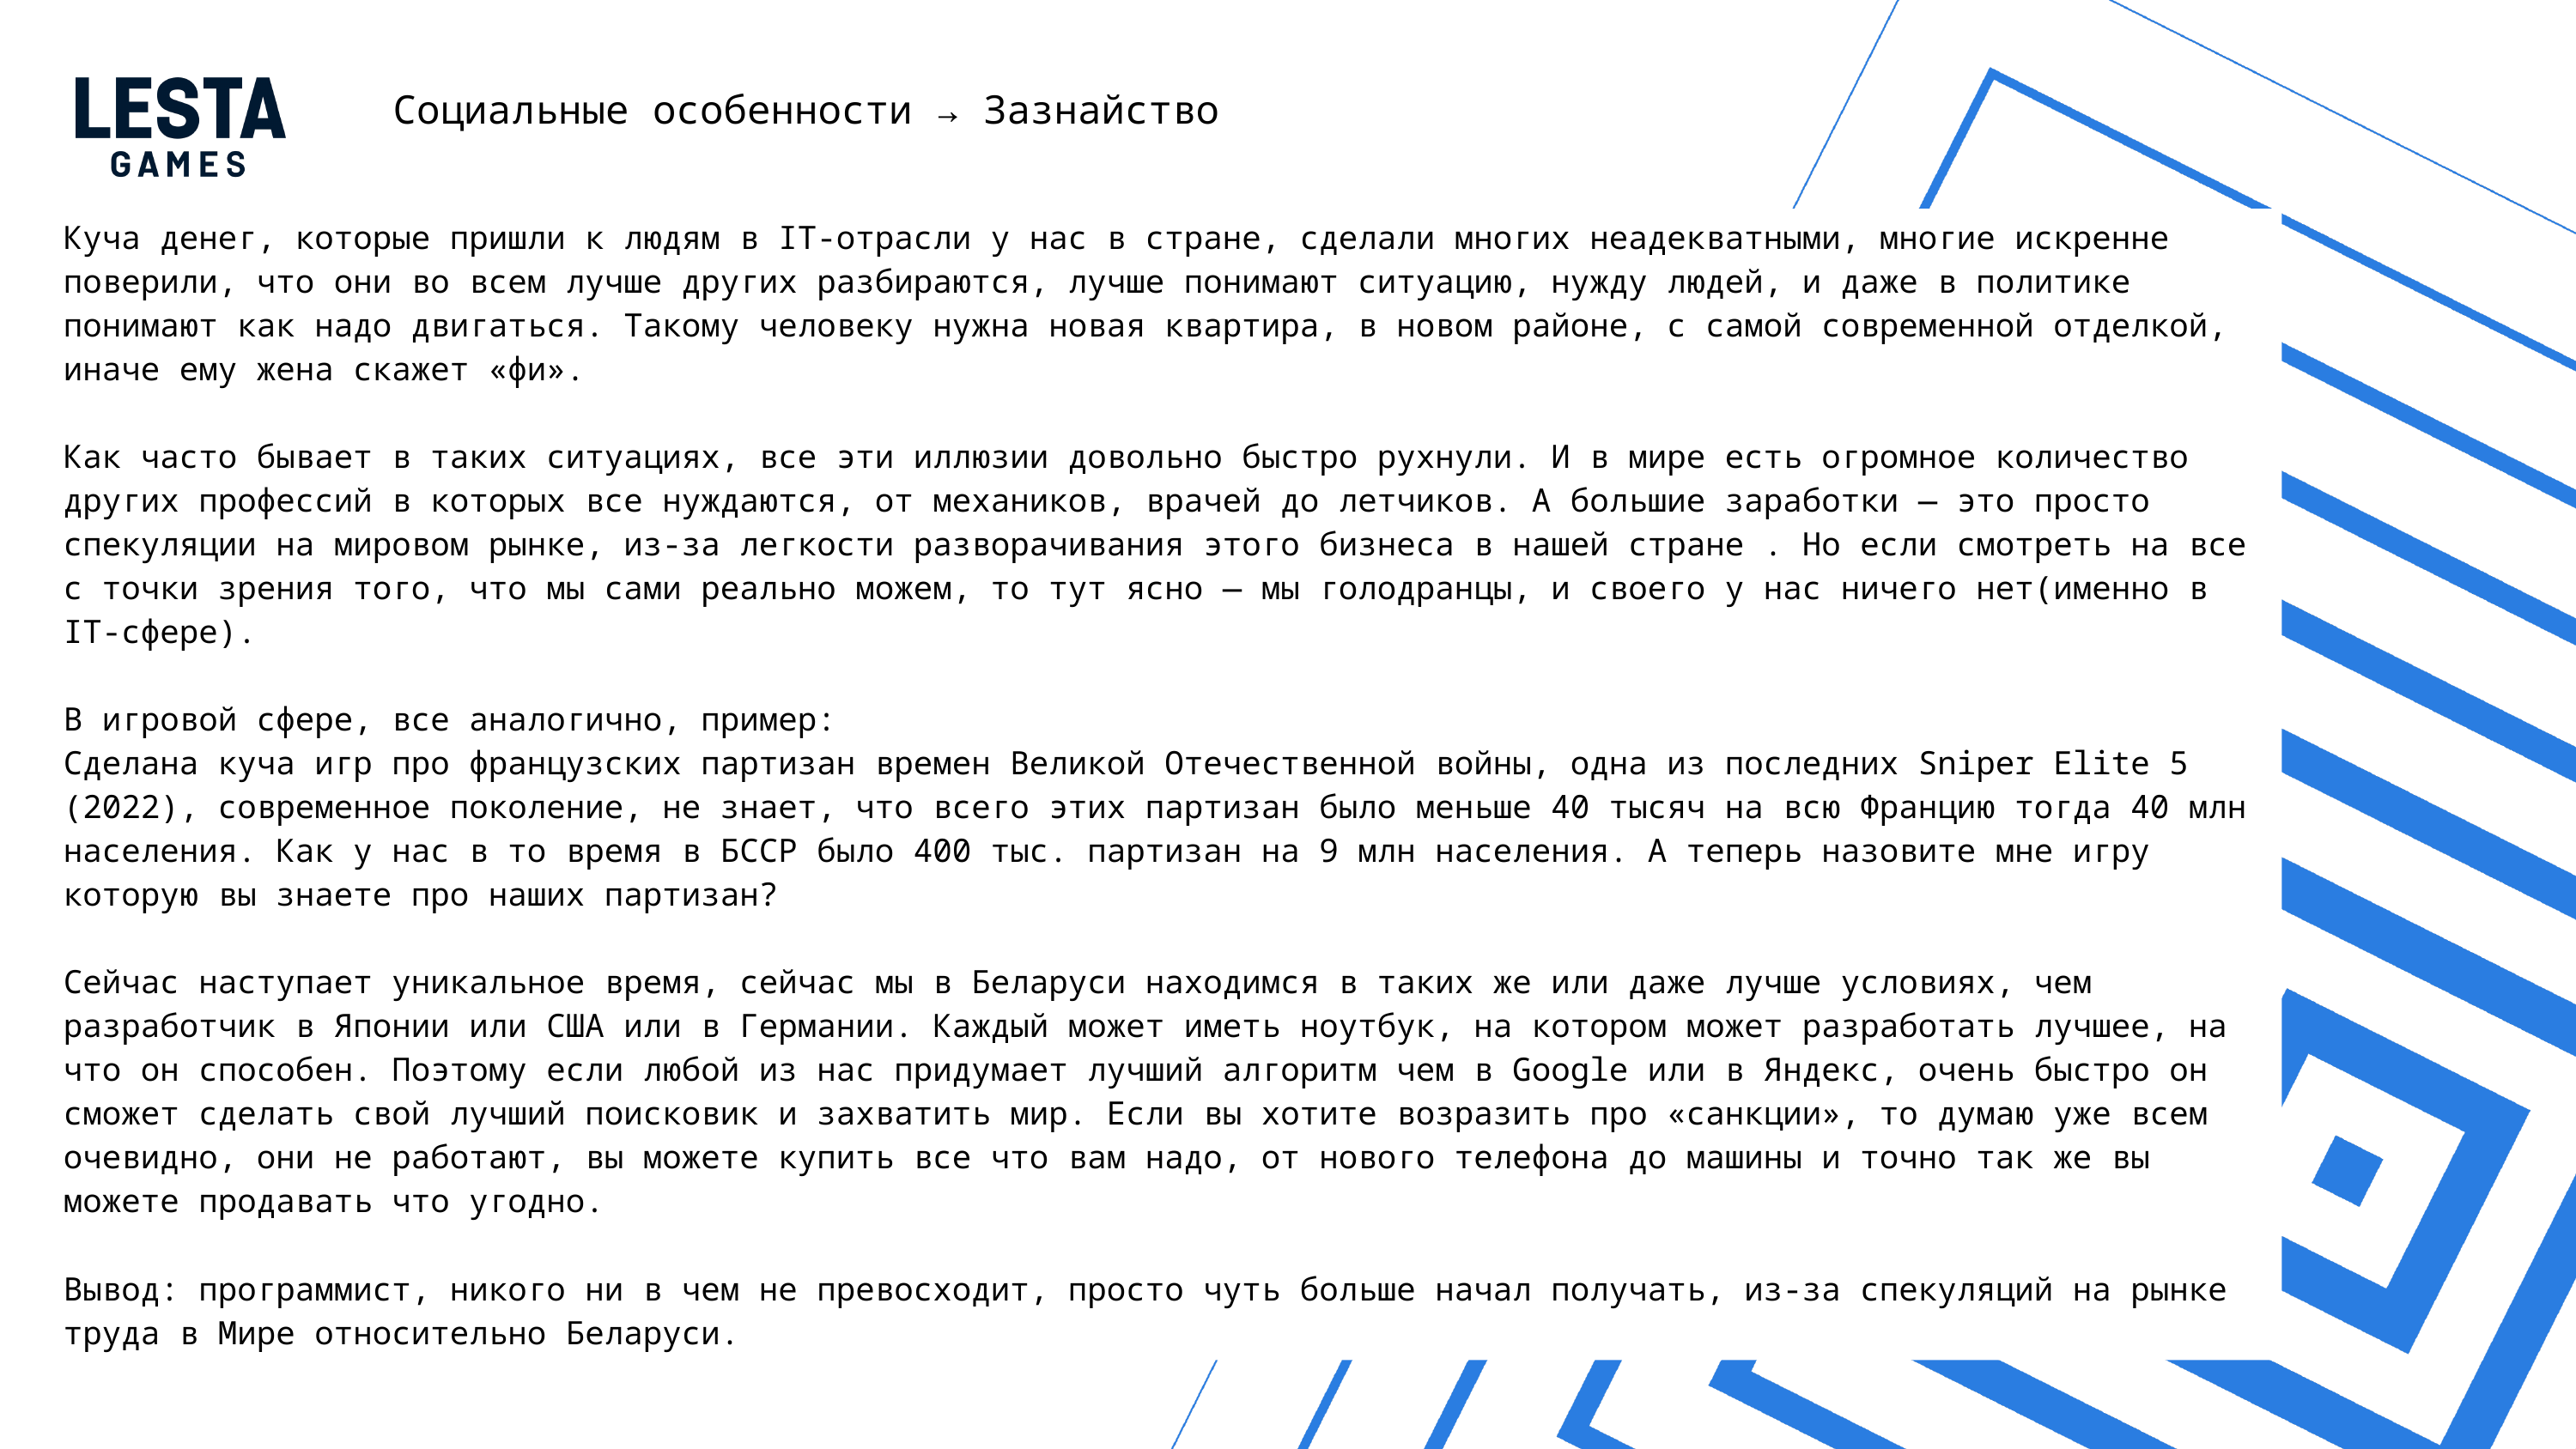

Социальные особенности → Зазнайство
Куча денег, которые пришли к людям в IT-отрасли у нас в стране, сделали многих неадекватными, многие искренне поверили, что они во всем лучше других разбираются, лучше понимают ситуацию, нужду людей, и даже в политике понимают как надо двигаться. Такому человеку нужна новая квартира, в новом районе, с самой современной отделкой, иначе ему жена скажет «фи».
Как часто бывает в таких ситуациях, все эти иллюзии довольно быстро рухнули. И в мире есть огромное количество других профессий в которых все нуждаются, от механиков, врачей до летчиков. А большие заработки — это просто спекуляции на мировом рынке, из-за легкости разворачивания этого бизнеса в нашей стране . Но если смотреть на все с точки зрения того, что мы сами реально можем, то тут ясно — мы голодранцы, и своего у нас ничего нет(именно в IT-сфере).
В игровой сфере, все аналогично, пример:
Сделана куча игр про французских партизан времен Великой Отечественной войны, одна из последних Sniper Elite 5 (2022), современное поколение, не знает, что всего этих партизан было меньше 40 тысяч на всю Францию тогда 40 млн населения. Как у нас в то время в БССР было 400 тыс. партизан на 9 млн населения. А теперь назовите мне игру которую вы знаете про наших партизан?
Сейчас наступает уникальное время, сейчас мы в Беларуси находимся в таких же или даже лучше условиях, чем разработчик в Японии или США или в Германии. Каждый может иметь ноутбук, на котором может разработать лучшее, на что он способен. Поэтому если любой из нас придумает лучший алгоритм чем в Google или в Яндекс, очень быстро он сможет сделать свой лучший поисковик и захватить мир. Если вы хотите возразить про «санкции», то думаю уже всем очевидно, они не работают, вы можете купить все что вам надо, от нового телефона до машины и точно так же вы можете продавать что угодно.
Вывод: программист, никого ни в чем не превосходит, просто чуть больше начал получать, из-за спекуляций на рынке труда в Мире относительно Беларуси.